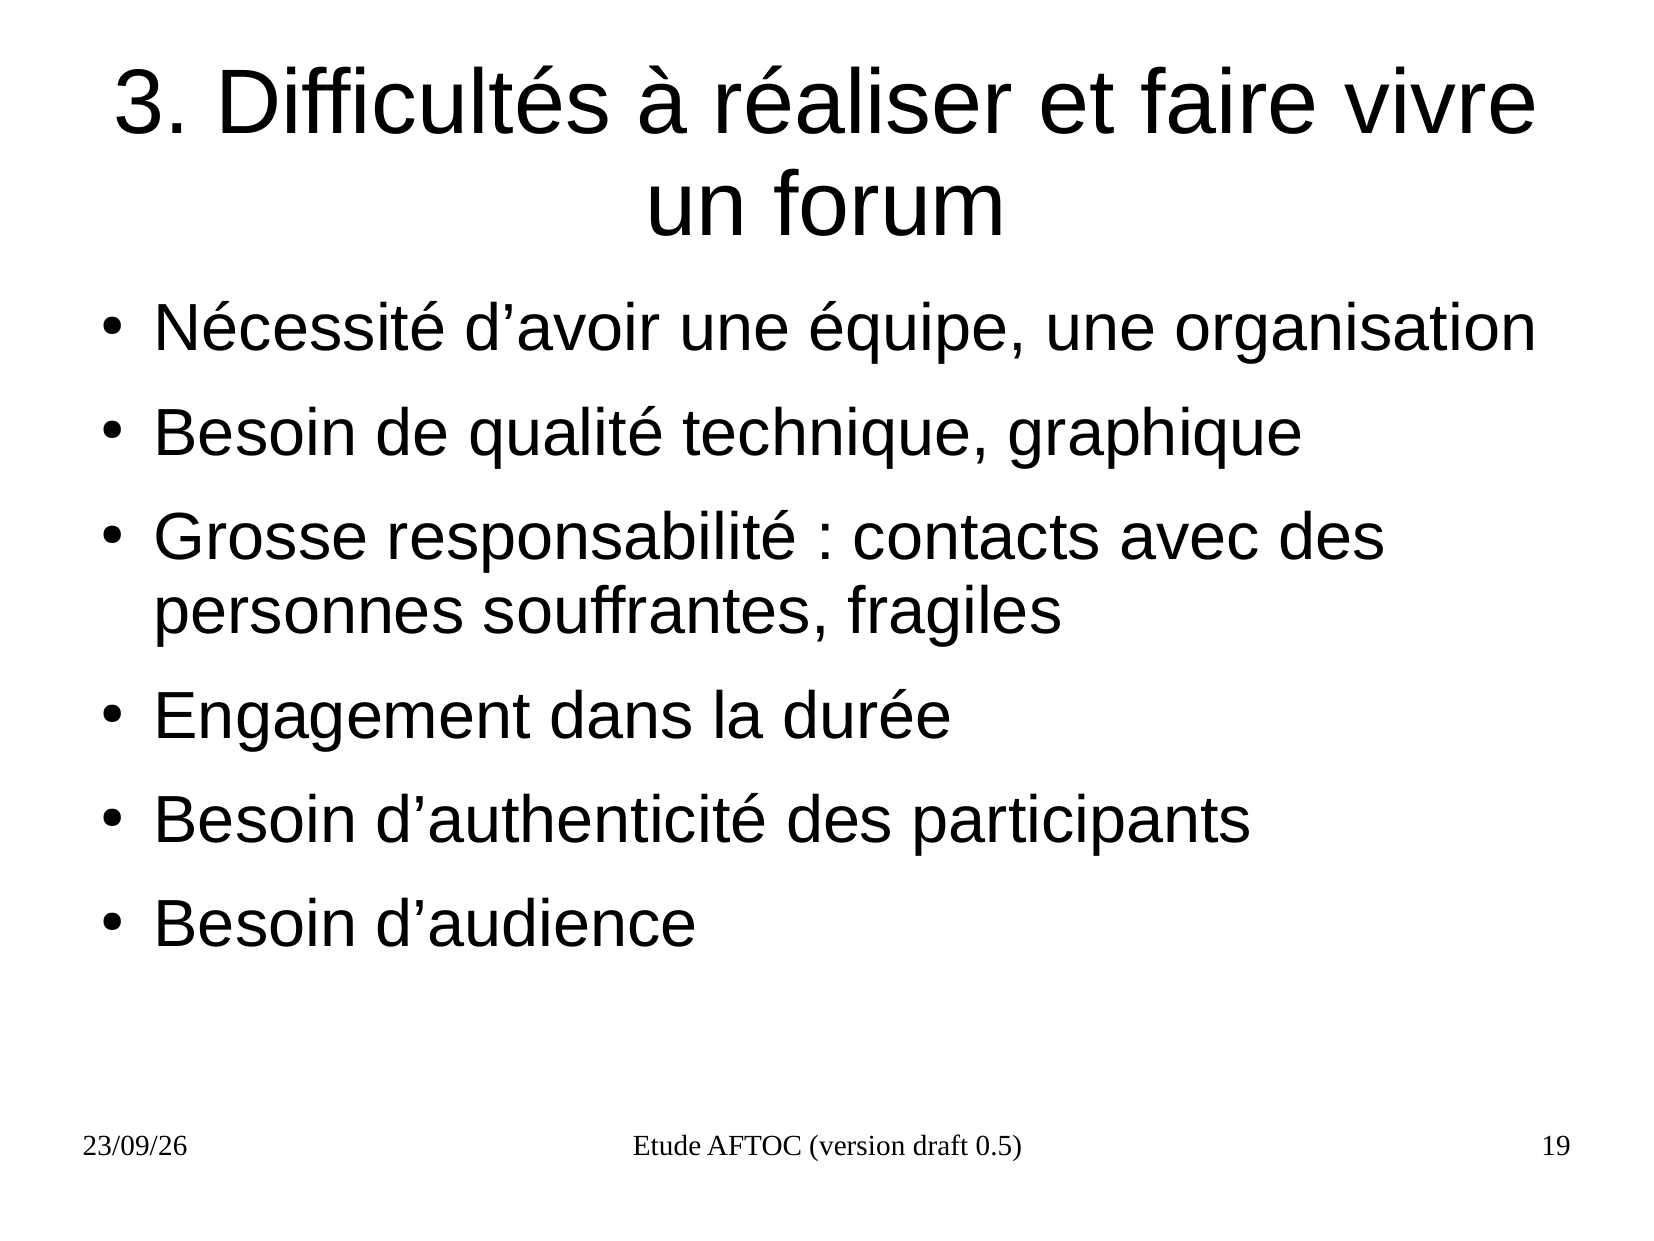

# 3. Difficultés à réaliser et faire vivre un forum
Nécessité d’avoir une équipe, une organisation
Besoin de qualité technique, graphique
Grosse responsabilité : contacts avec des personnes souffrantes, fragiles
Engagement dans la durée
Besoin d’authenticité des participants
Besoin d’audience
Etude AFTOC (version draft 0.5)
19